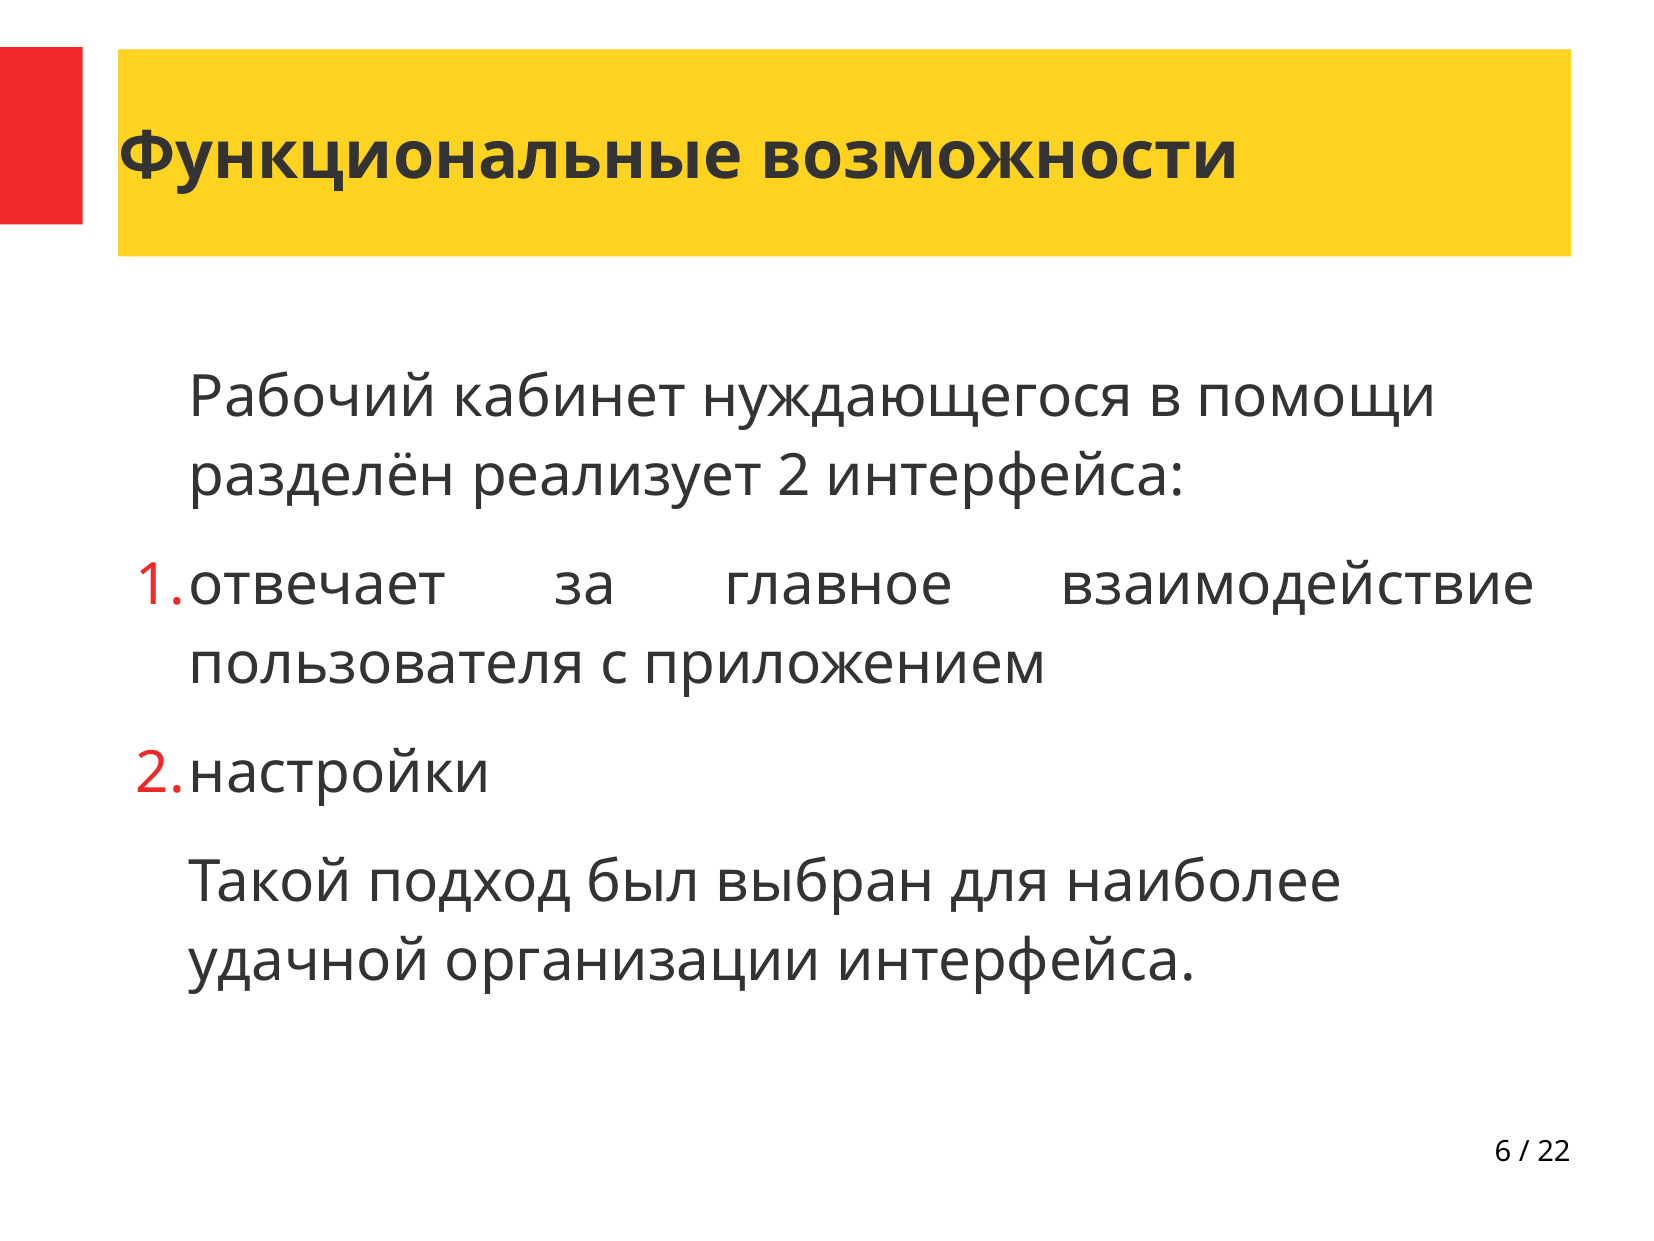

# Функциональные возможности
Рабочий кабинет нуждающегося в помощи разделён реализует 2 интерфейса:
отвечает за главное взаимодействие пользователя с приложением
настройки
Такой подход был выбран для наиболее удачной организации интерфейса.
6